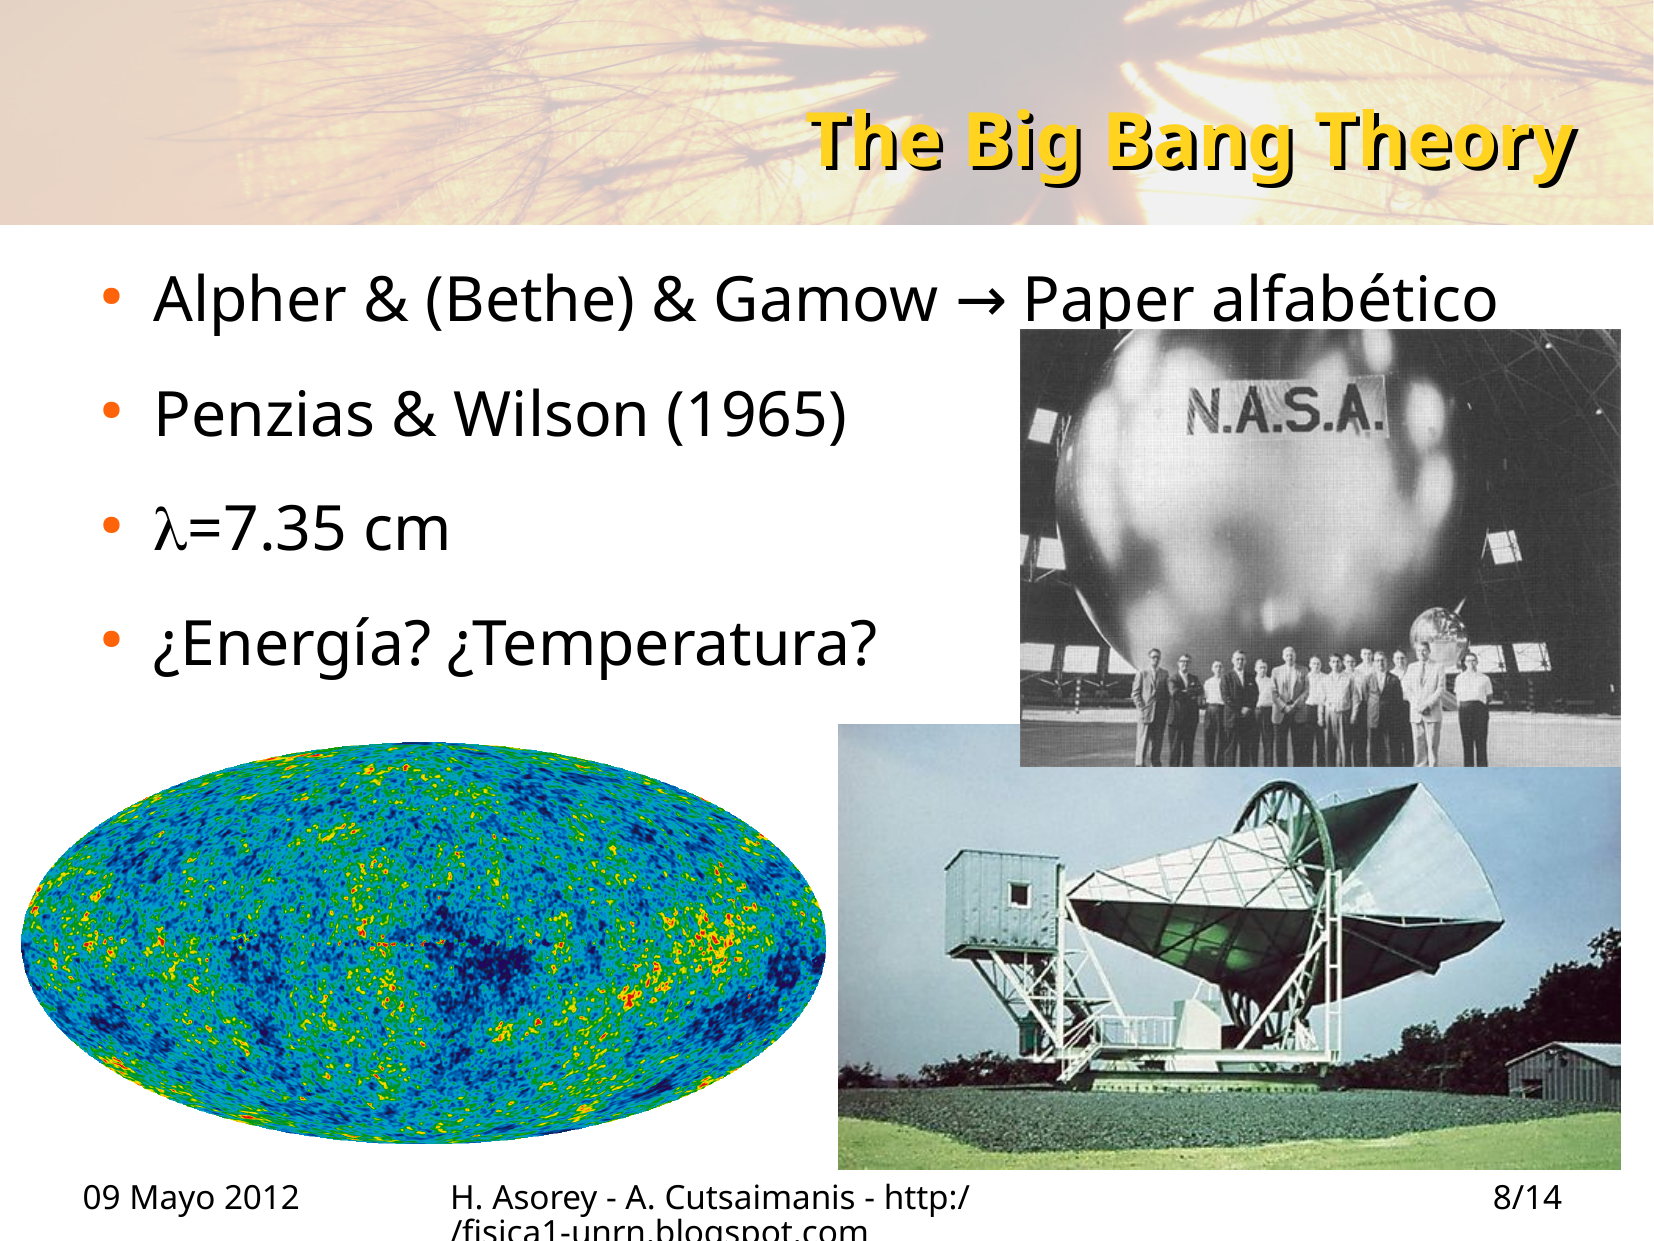

# The Big Bang Theory
Alpher & (Bethe) & Gamow → Paper alfabético
Penzias & Wilson (1965)
l=7.35 cm
¿Energía? ¿Temperatura?
09 Mayo 2012
H. Asorey - A. Cutsaimanis - http://fisica1-unrn.blogspot.com
8